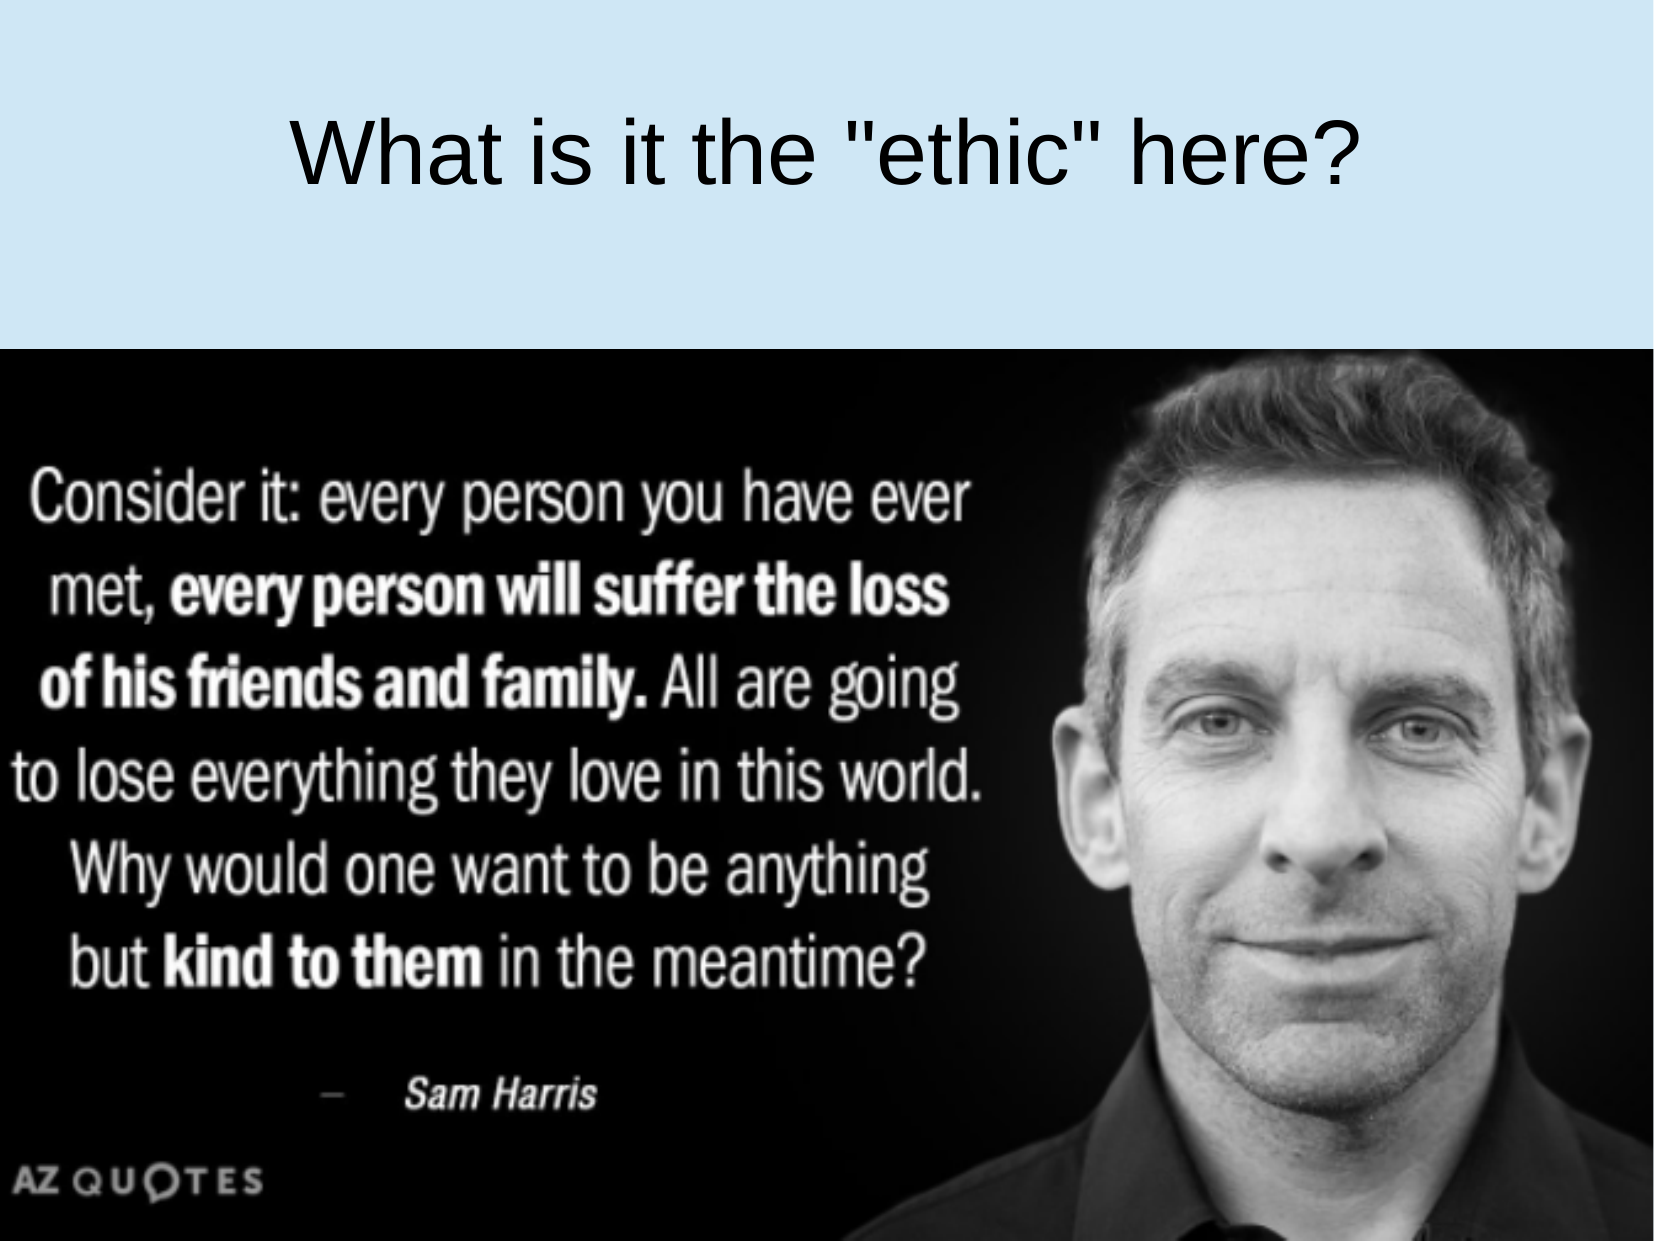

# What is it the "ethic" here?